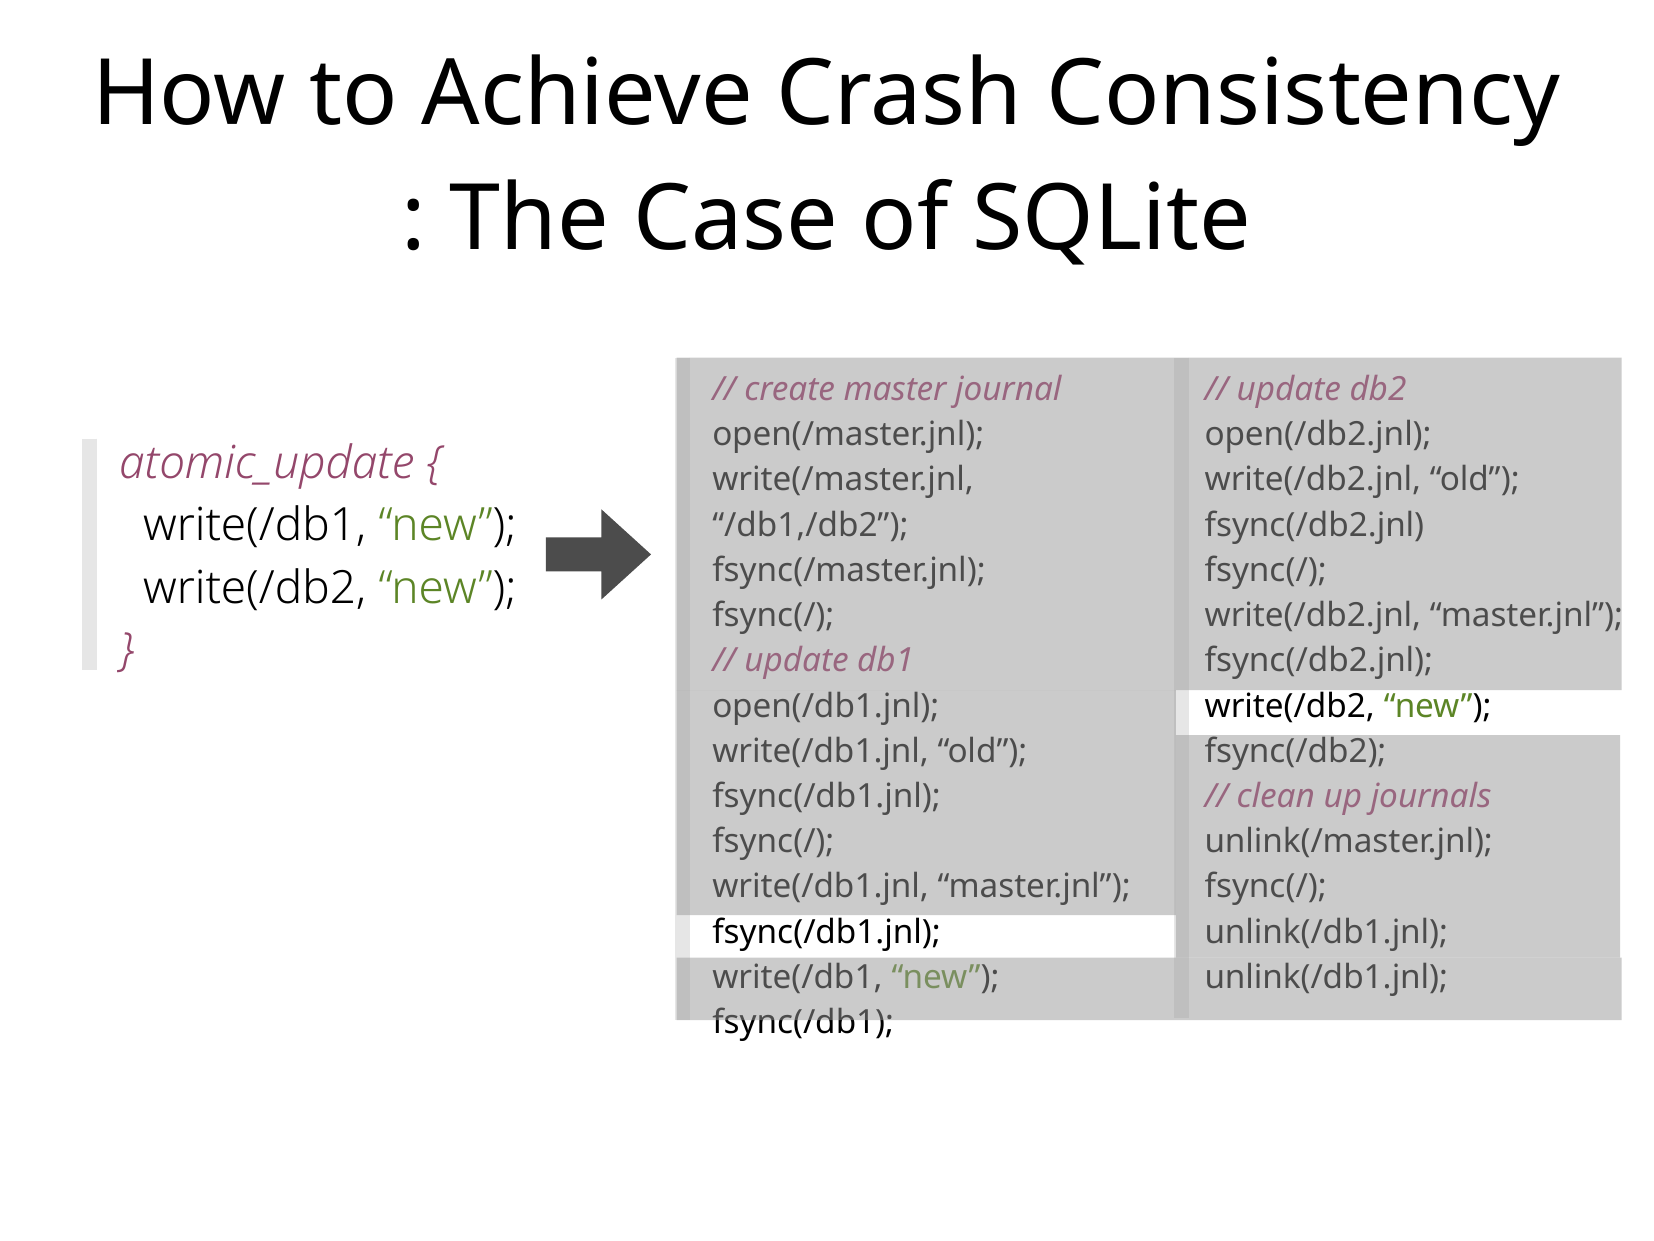

# How to Achieve Crash Consistency : The Case of SQLite
// create master journal
open(/master.jnl);
write(/master.jnl, “/db1,/db2”);
fsync(/master.jnl);
fsync(/);
// update db1
open(/db1.jnl);
write(/db1.jnl, “old”);
fsync(/db1.jnl);
fsync(/);
write(/db1.jnl, “master.jnl”);
fsync(/db1.jnl);
write(/db1, “new”);
fsync(/db1);
// update db2
open(/db2.jnl);
write(/db2.jnl, “old”);
fsync(/db2.jnl)
fsync(/);
write(/db2.jnl, “master.jnl”);
fsync(/db2.jnl);
write(/db2, “new”);
fsync(/db2);
// clean up journals
unlink(/master.jnl);
fsync(/);
unlink(/db1.jnl);
unlink(/db1.jnl);
atomic_update {
 write(/db1, “new”);
 write(/db2, “new”);
}